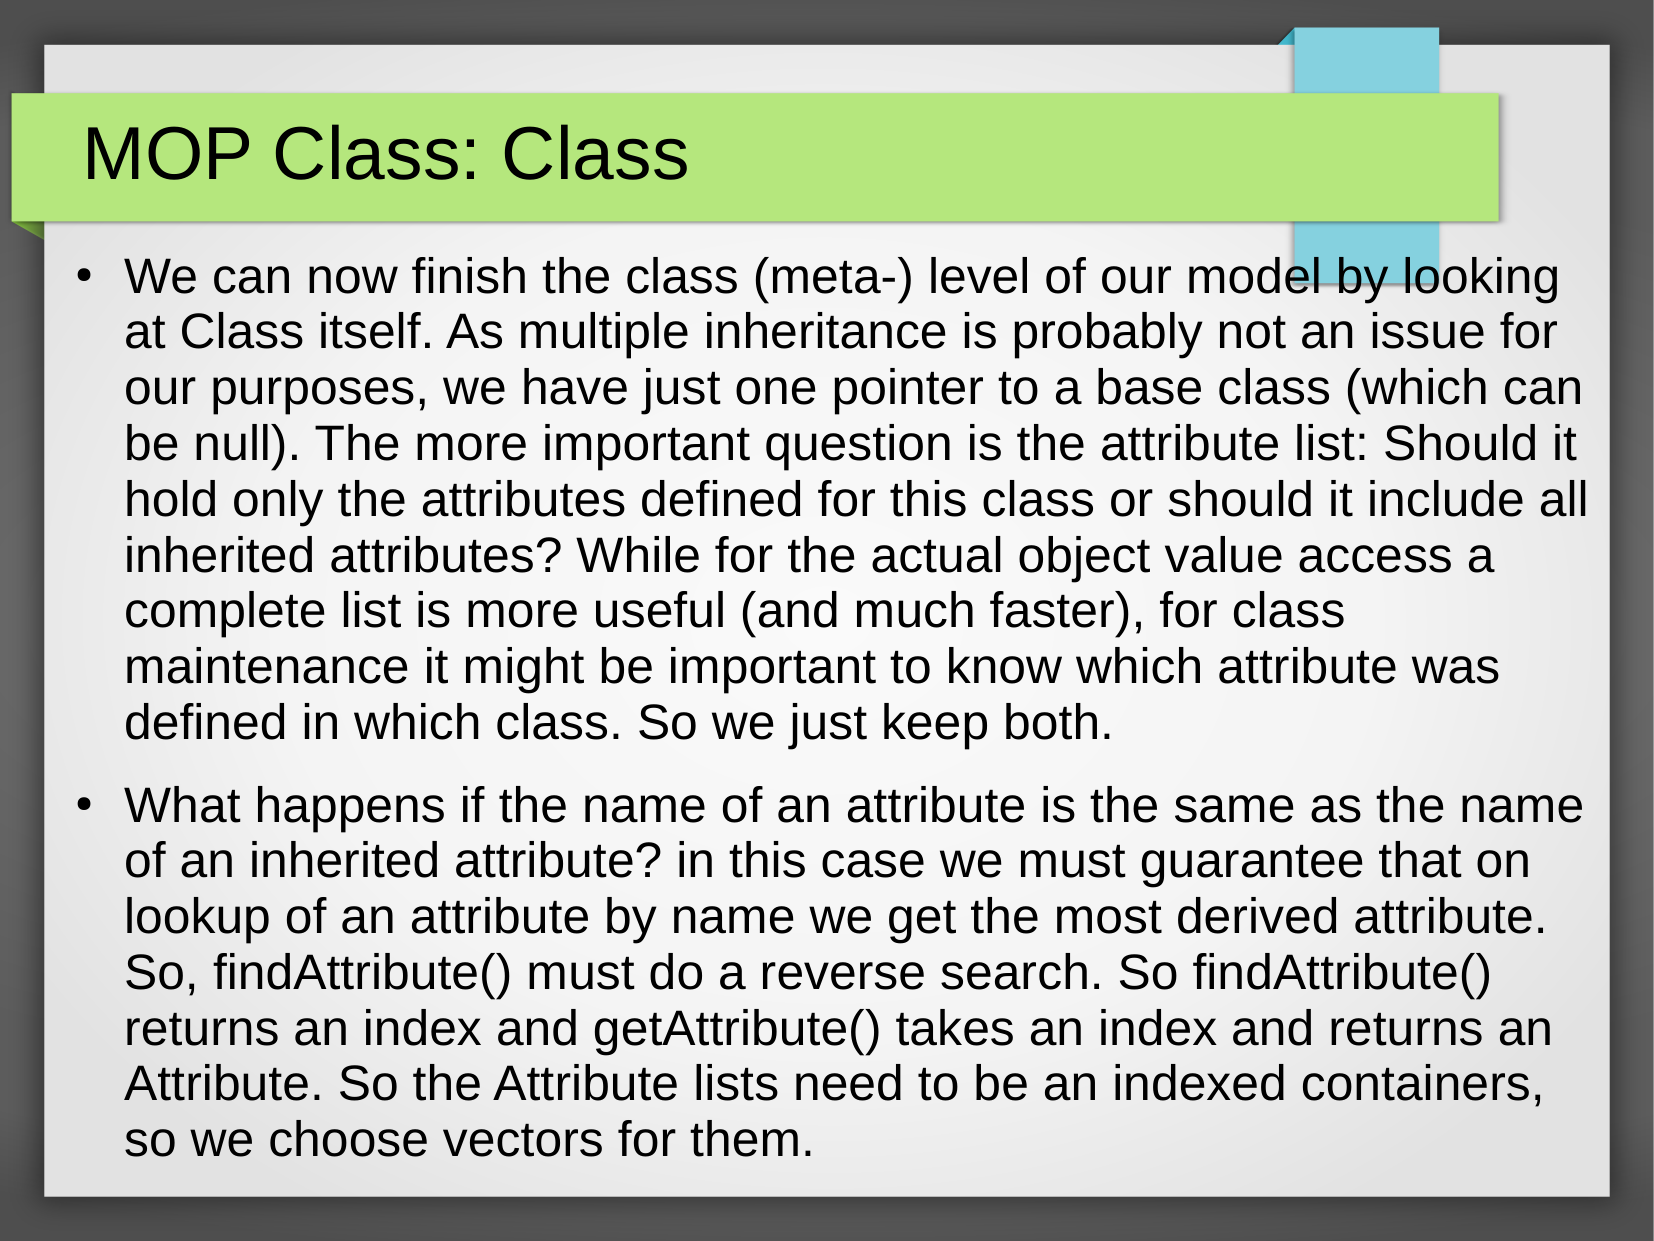

# MOP Class: Class
We can now finish the class (meta-) level of our model by looking at Class itself. As multiple inheritance is probably not an issue for our purposes, we have just one pointer to a base class (which can be null). The more important question is the attribute list: Should it hold only the attributes defined for this class or should it include all inherited attributes? While for the actual object value access a complete list is more useful (and much faster), for class maintenance it might be important to know which attribute was defined in which class. So we just keep both.
What happens if the name of an attribute is the same as the name of an inherited attribute? in this case we must guarantee that on lookup of an attribute by name we get the most derived attribute. So, findAttribute() must do a reverse search. So findAttribute() returns an index and getAttribute() takes an index and returns an Attribute. So the Attribute lists need to be an indexed containers, so we choose vectors for them.